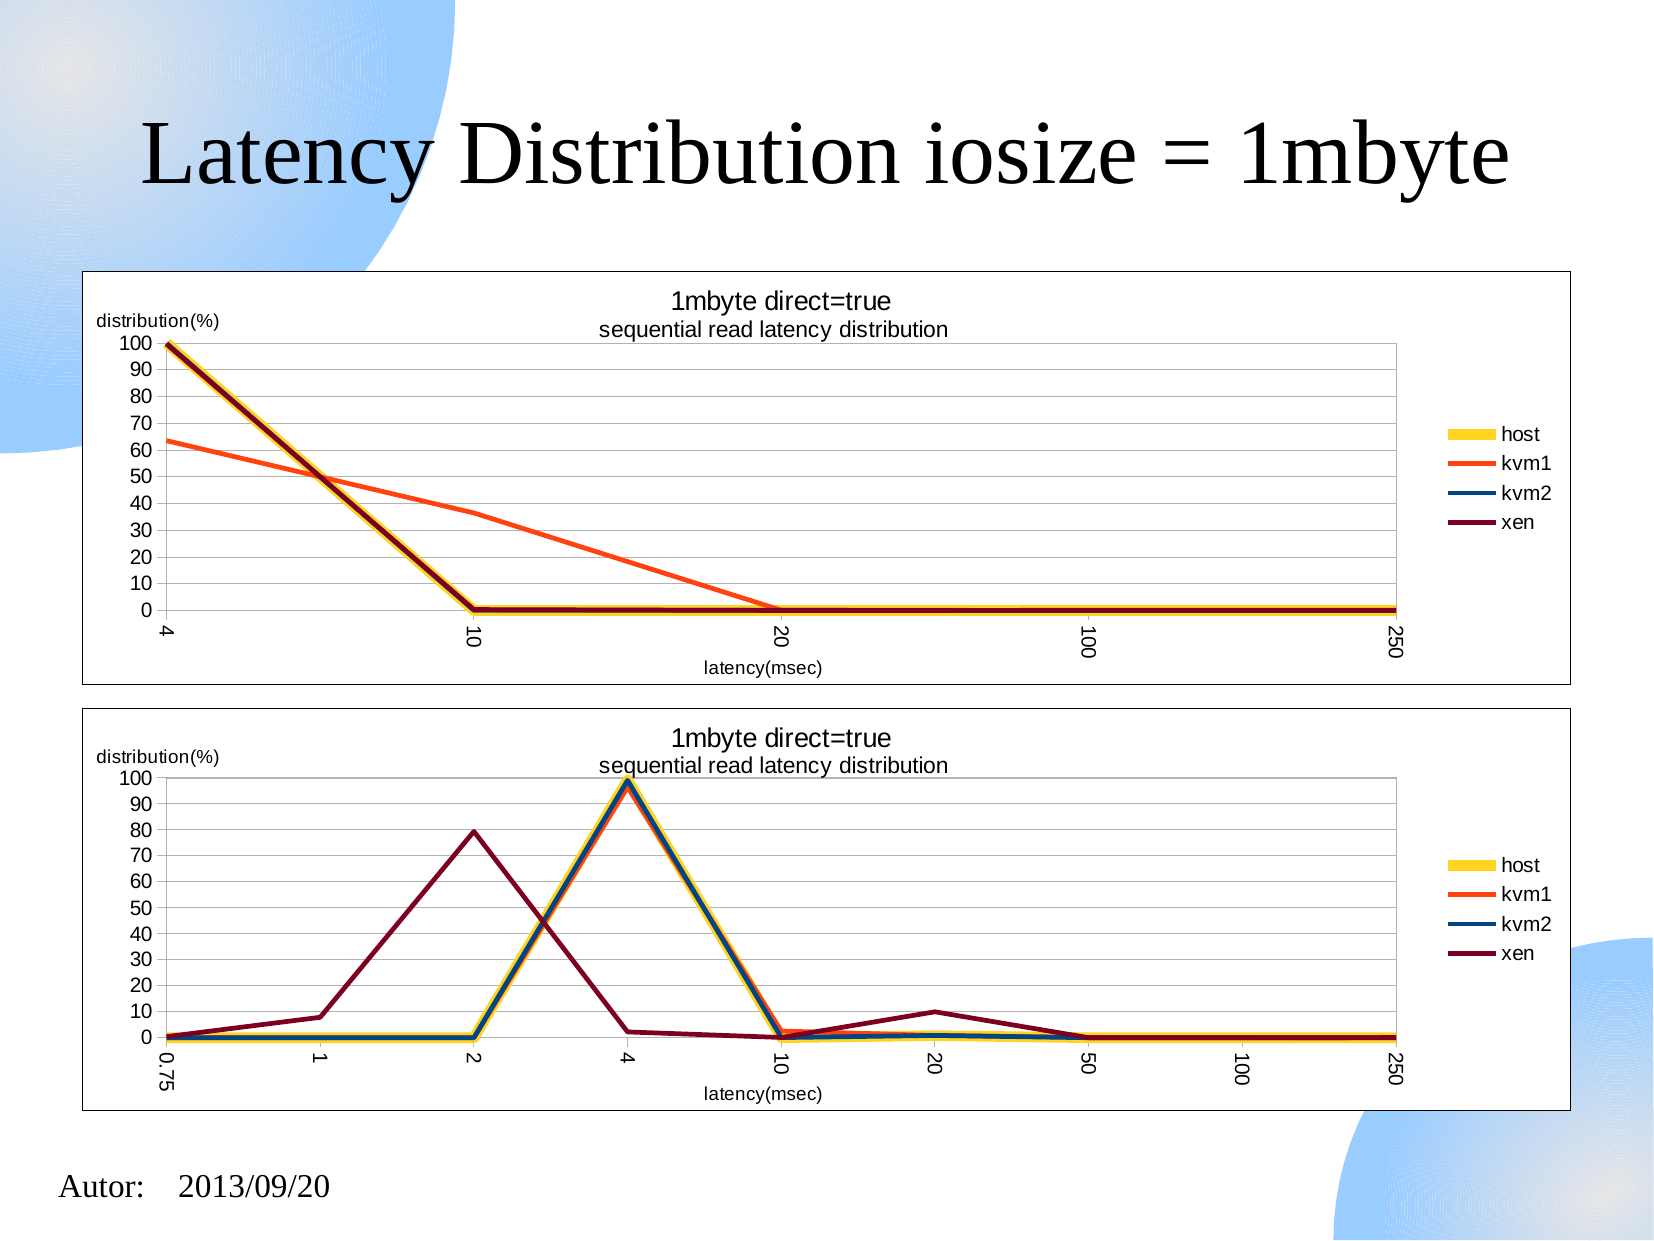

# Latency Distribution iosize = 1mbyte
### Chart: 1mbyte direct=true
sequential read latency distribution
| Category | host | kvm1 | kvm2 | xen |
|---|---|---|---|---|
| 4 | 100.0 | 63.48 | 99.93 | 99.61 |
| 10 | 0.0 | 36.46 | 0.03 | 0.33 |
| 20 | 0.0 | 0.07 | 0.03 | 0.0 |
| 100 | 0.0 | 0.0 | 0.0 | 0.03 |
| 250 | 0.0 | 0.0 | 0.0 | 0.03 |
### Chart: 1mbyte direct=true
sequential read latency distribution
| Category | host | kvm1 | kvm2 | xen |
|---|---|---|---|---|
| 0.75 | 0.0 | 0.0 | 0.0 | 0.39 |
| 1 | 0.0 | 0.0 | 0.0 | 7.88 |
| 2 | 0.0 | 0.0 | 0.0 | 79.43 |
| 4 | 99.19 | 96.45 | 99.09 | 2.21 |
| 10 | 0.0 | 2.57 | 0.03 | 0.07 |
| 20 | 0.81 | 0.85 | 0.88 | 9.99 |
| 50 | 0.0 | 0.1 | 0.0 | 0.0 |
| 100 | 0.0 | 0.03 | 0.0 | 0.0 |
| 250 | 0.0 | 0.0 | 0.0 | 0.03 |